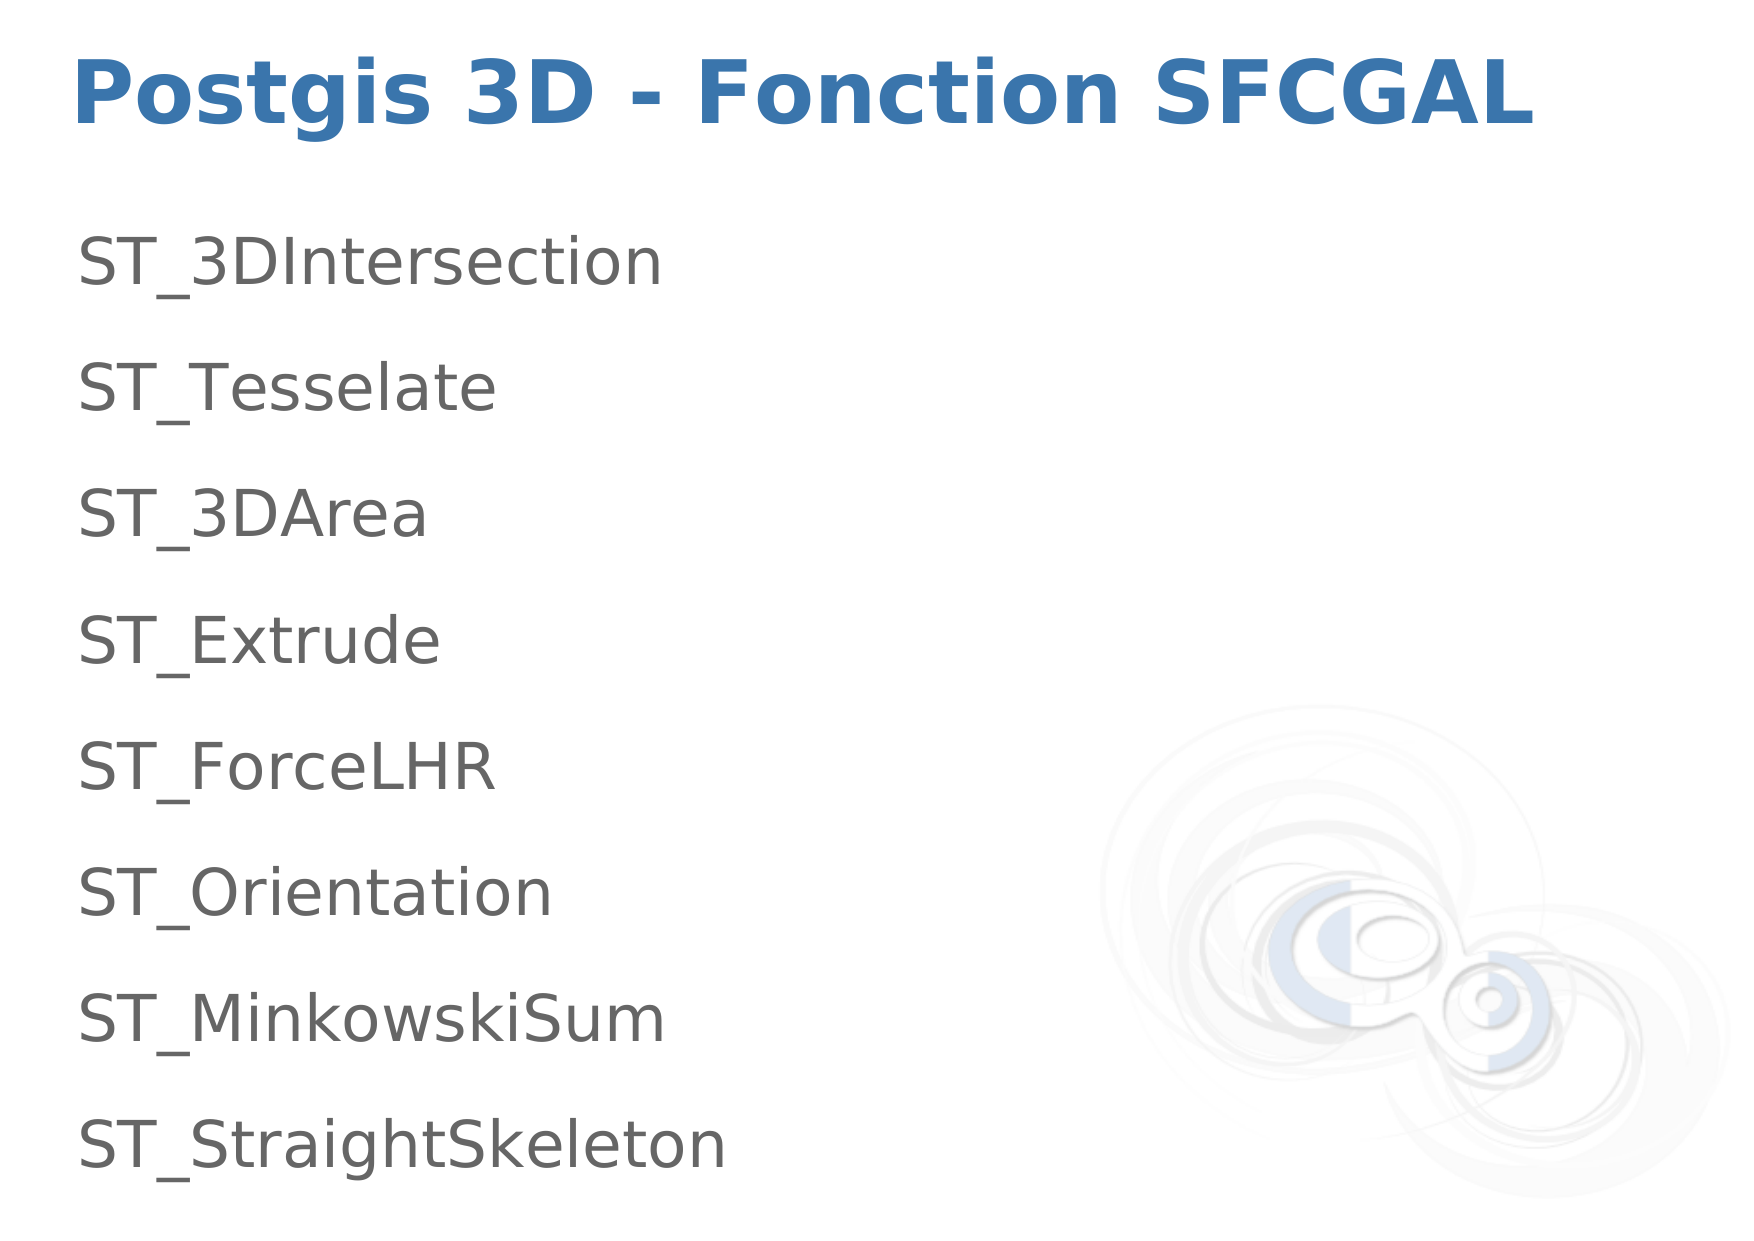

# Postgis 3D - Fonction SFCGAL
ST_3DIntersection
ST_Tesselate
ST_3DArea
ST_Extrude
ST_ForceLHR
ST_Orientation
ST_MinkowskiSum
ST_StraightSkeleton